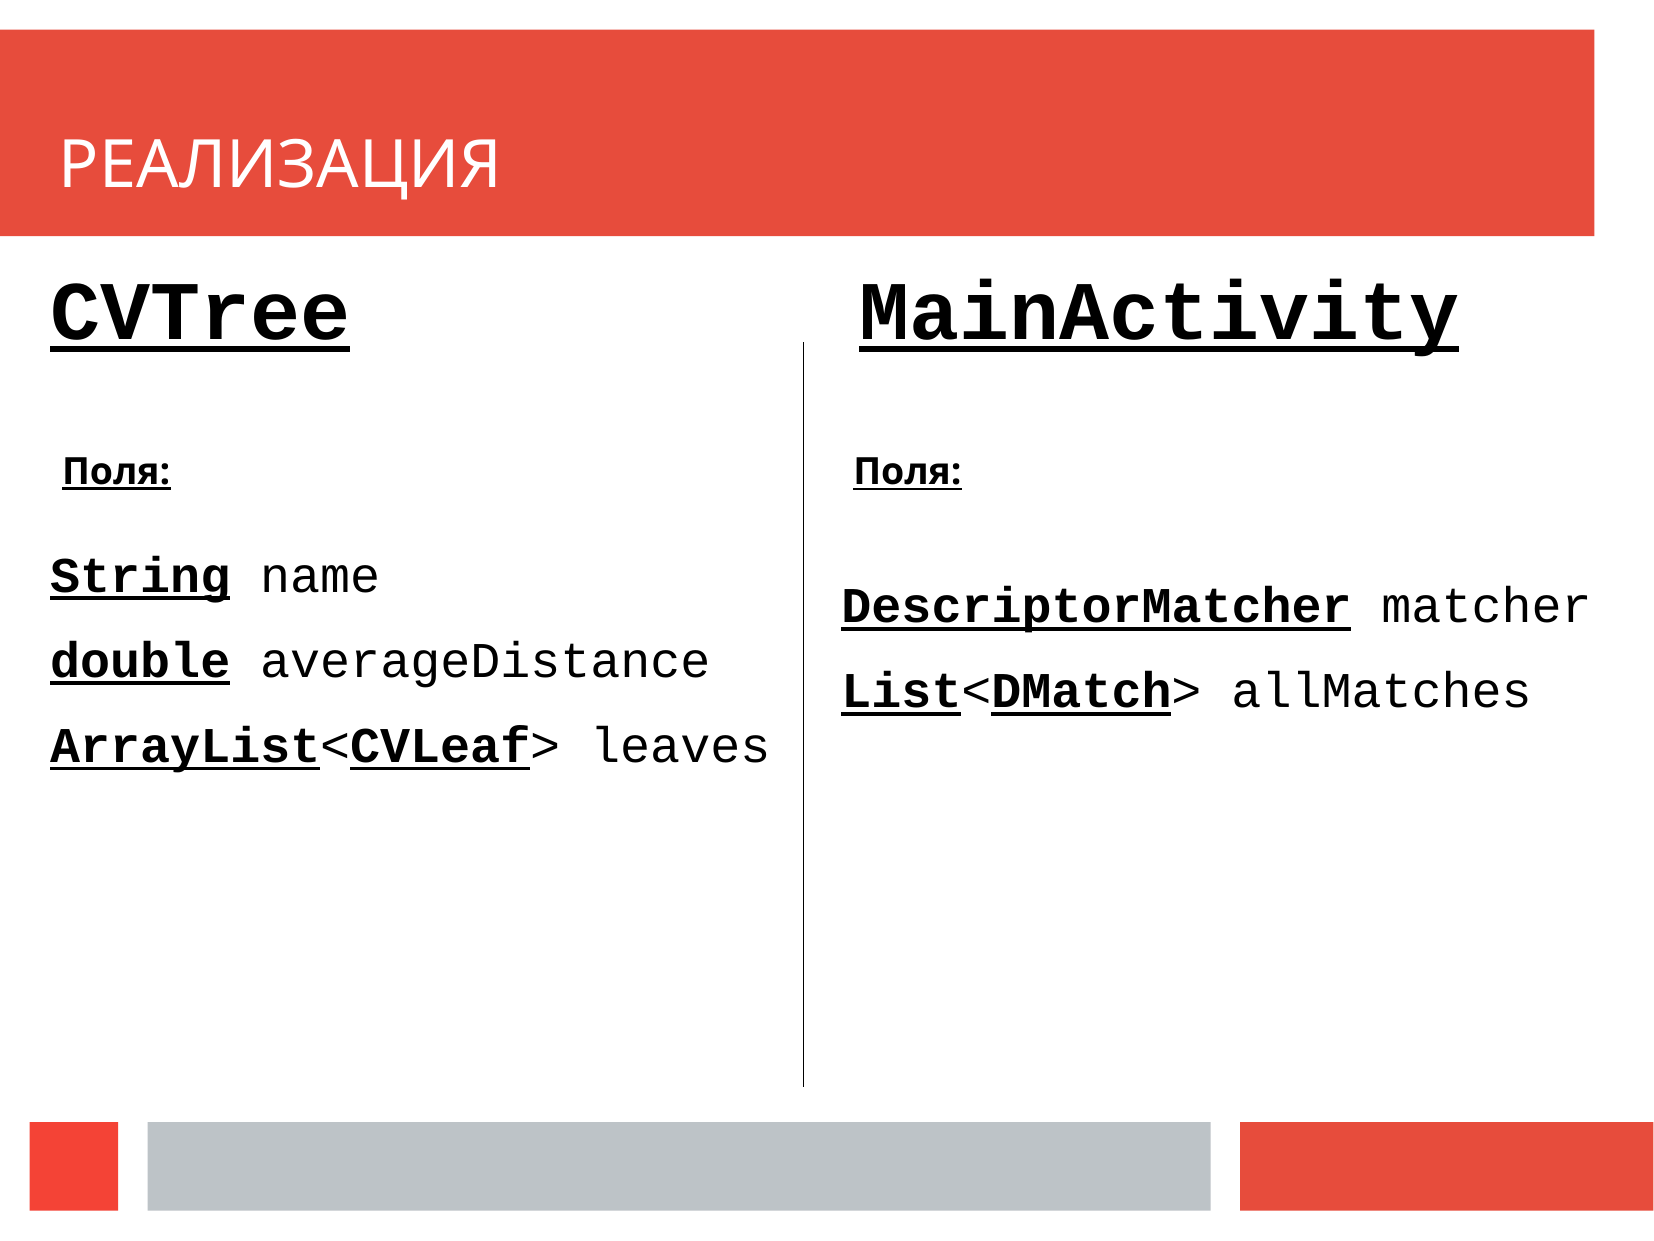

# РЕАЛИЗАЦИЯ
CVTree
MainActivity
Поля:
Поля:
DescriptorMatcher matcher
List<DMatch> allMatches
String name
double averageDistance
ArrayList<CVLeaf> leaves